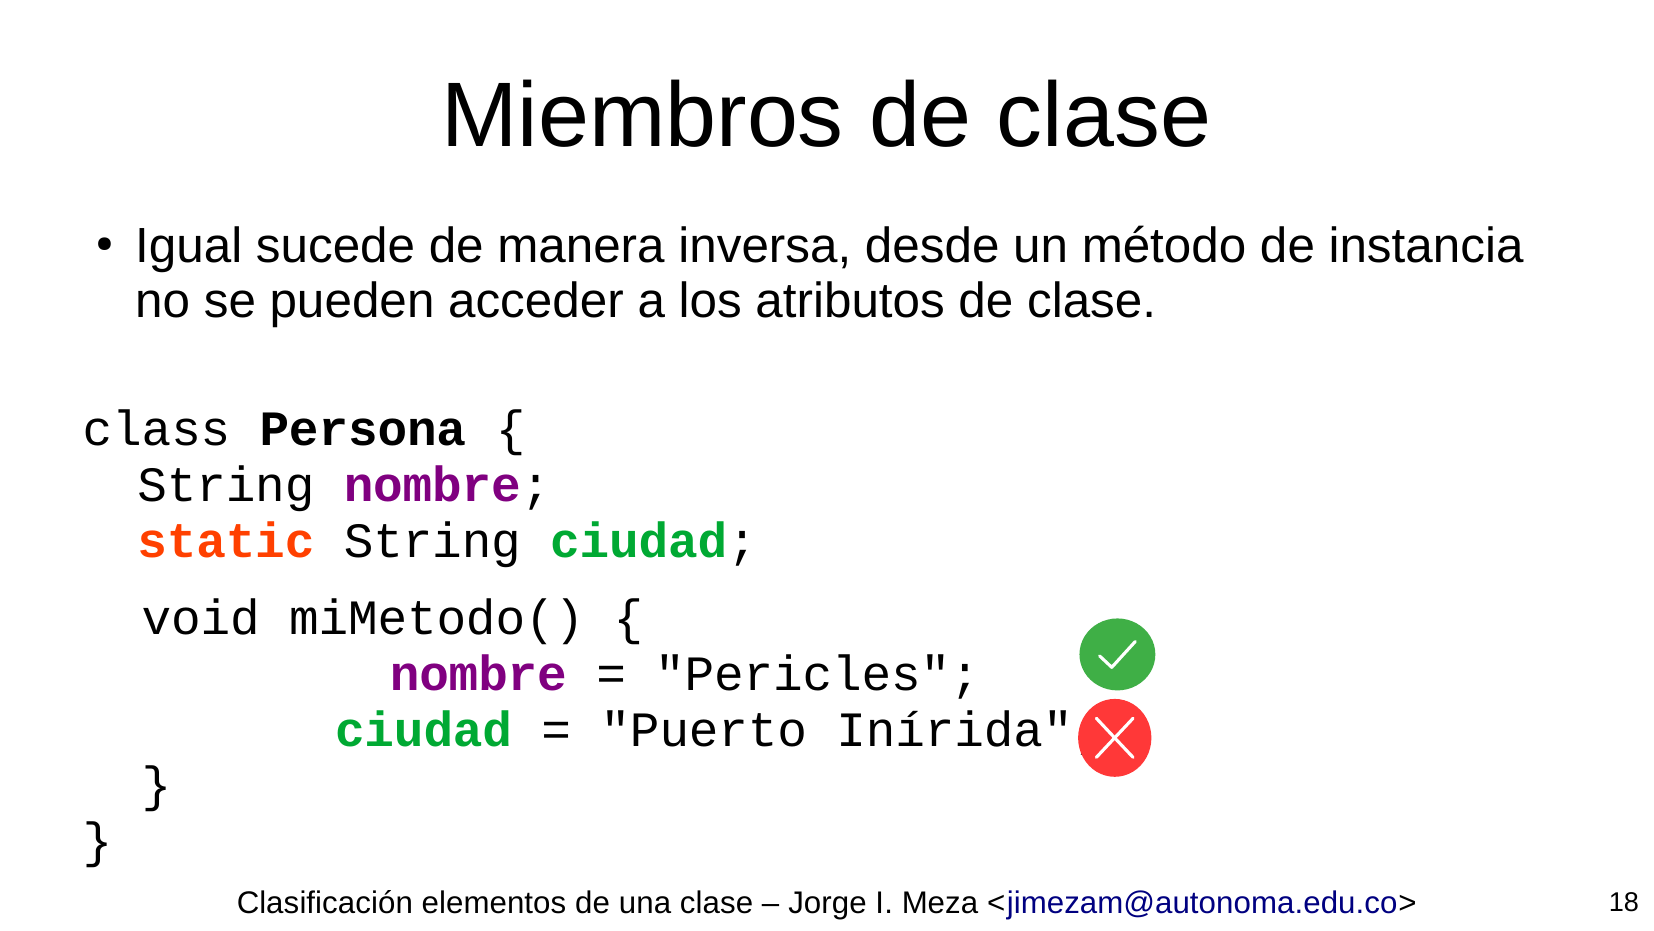

# Miembros de clase
Igual sucede de manera inversa, desde un método de instancia no se pueden acceder a los atributos de clase.
class Persona {
	String nombre;
	static String ciudad;
 void miMetodo() {
				 nombre = "Pericles";
			 ciudad = "Puerto Inírida";
 }
}